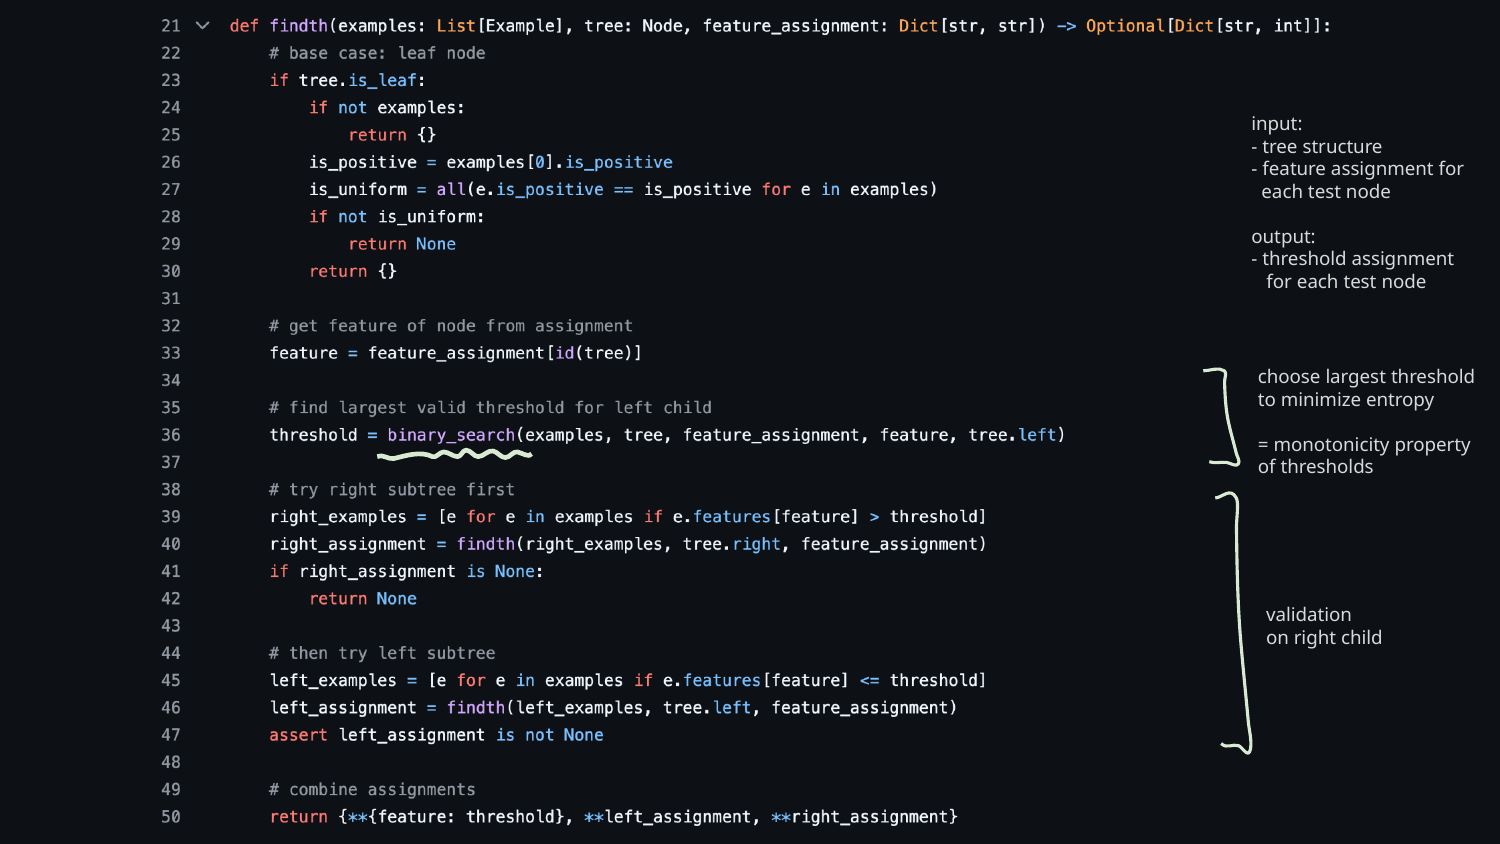

input:
- tree structure
- feature assignment for
 each test node
output:
- threshold assignment
 for each test node
choose largest threshold
to minimize entropy
= monotonicity property
of thresholds
validation
on right child